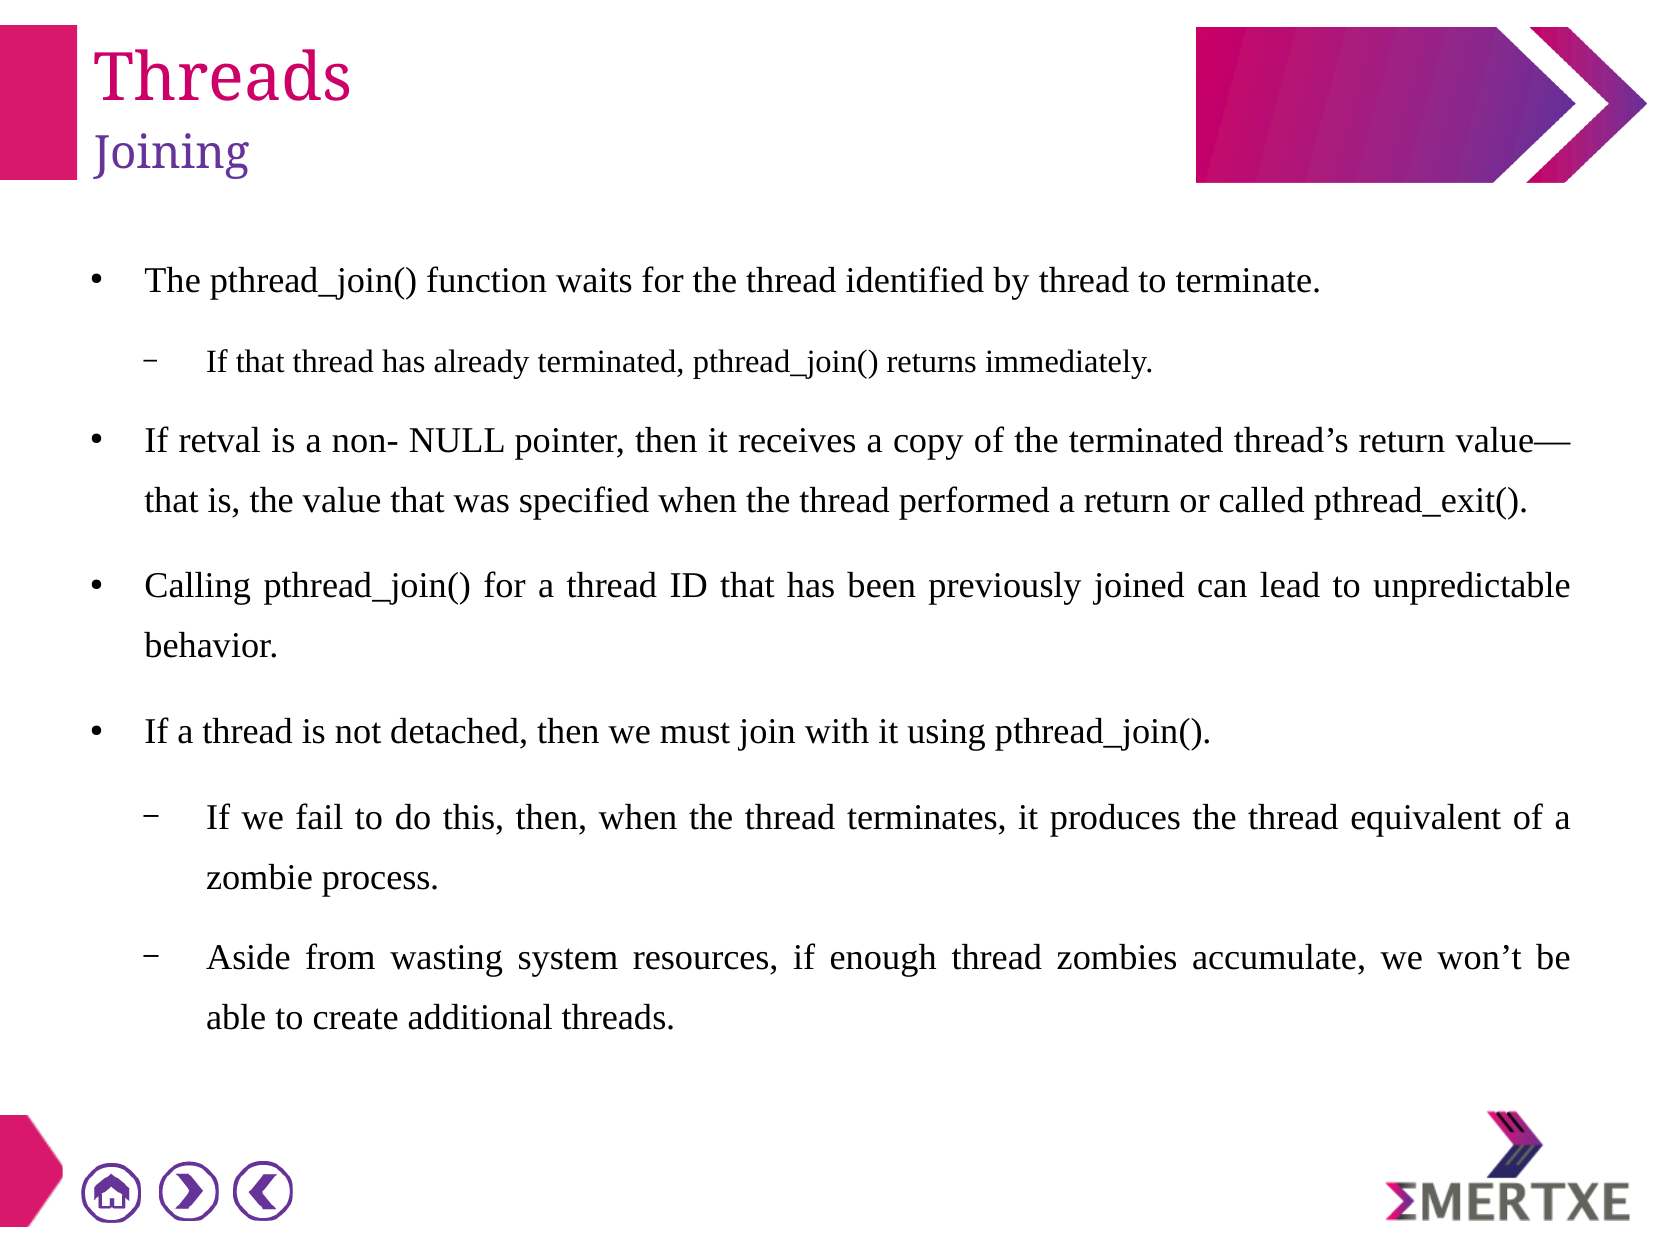

# Threads Joining
The pthread_join() function waits for the thread identified by thread to terminate.
If that thread has already terminated, pthread_join() returns immediately.
If retval is a non- NULL pointer, then it receives a copy of the terminated thread’s return value—that is, the value that was specified when the thread performed a return or called pthread_exit().
Calling pthread_join() for a thread ID that has been previously joined can lead to unpredictable behavior.
If a thread is not detached, then we must join with it using pthread_join().
If we fail to do this, then, when the thread terminates, it produces the thread equivalent of a zombie process.
Aside from wasting system resources, if enough thread zombies accumulate, we won’t be able to create additional threads.